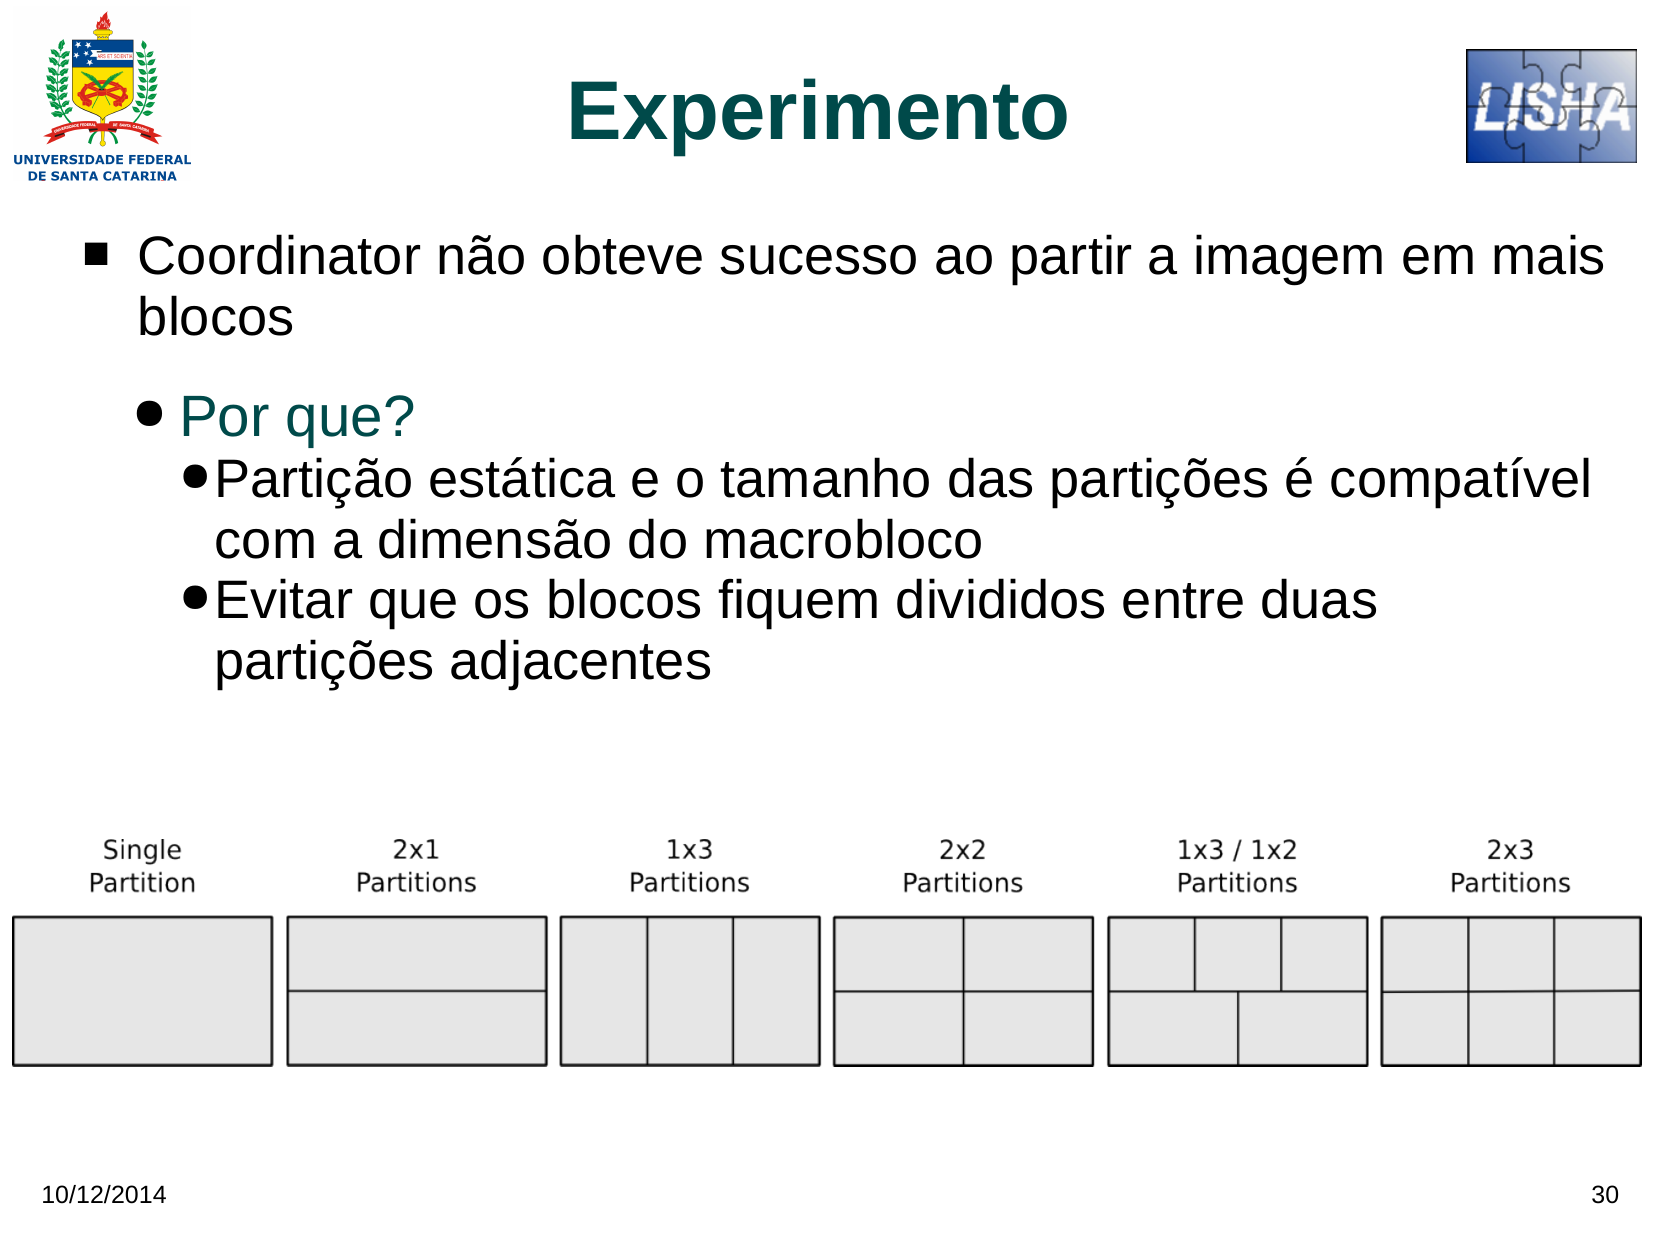

# Experimento
Coordinator não obteve sucesso ao partir a imagem em mais blocos
Por que?
Partição estática e o tamanho das partições é compatível com a dimensão do macrobloco
Evitar que os blocos fiquem divididos entre duas partições adjacentes